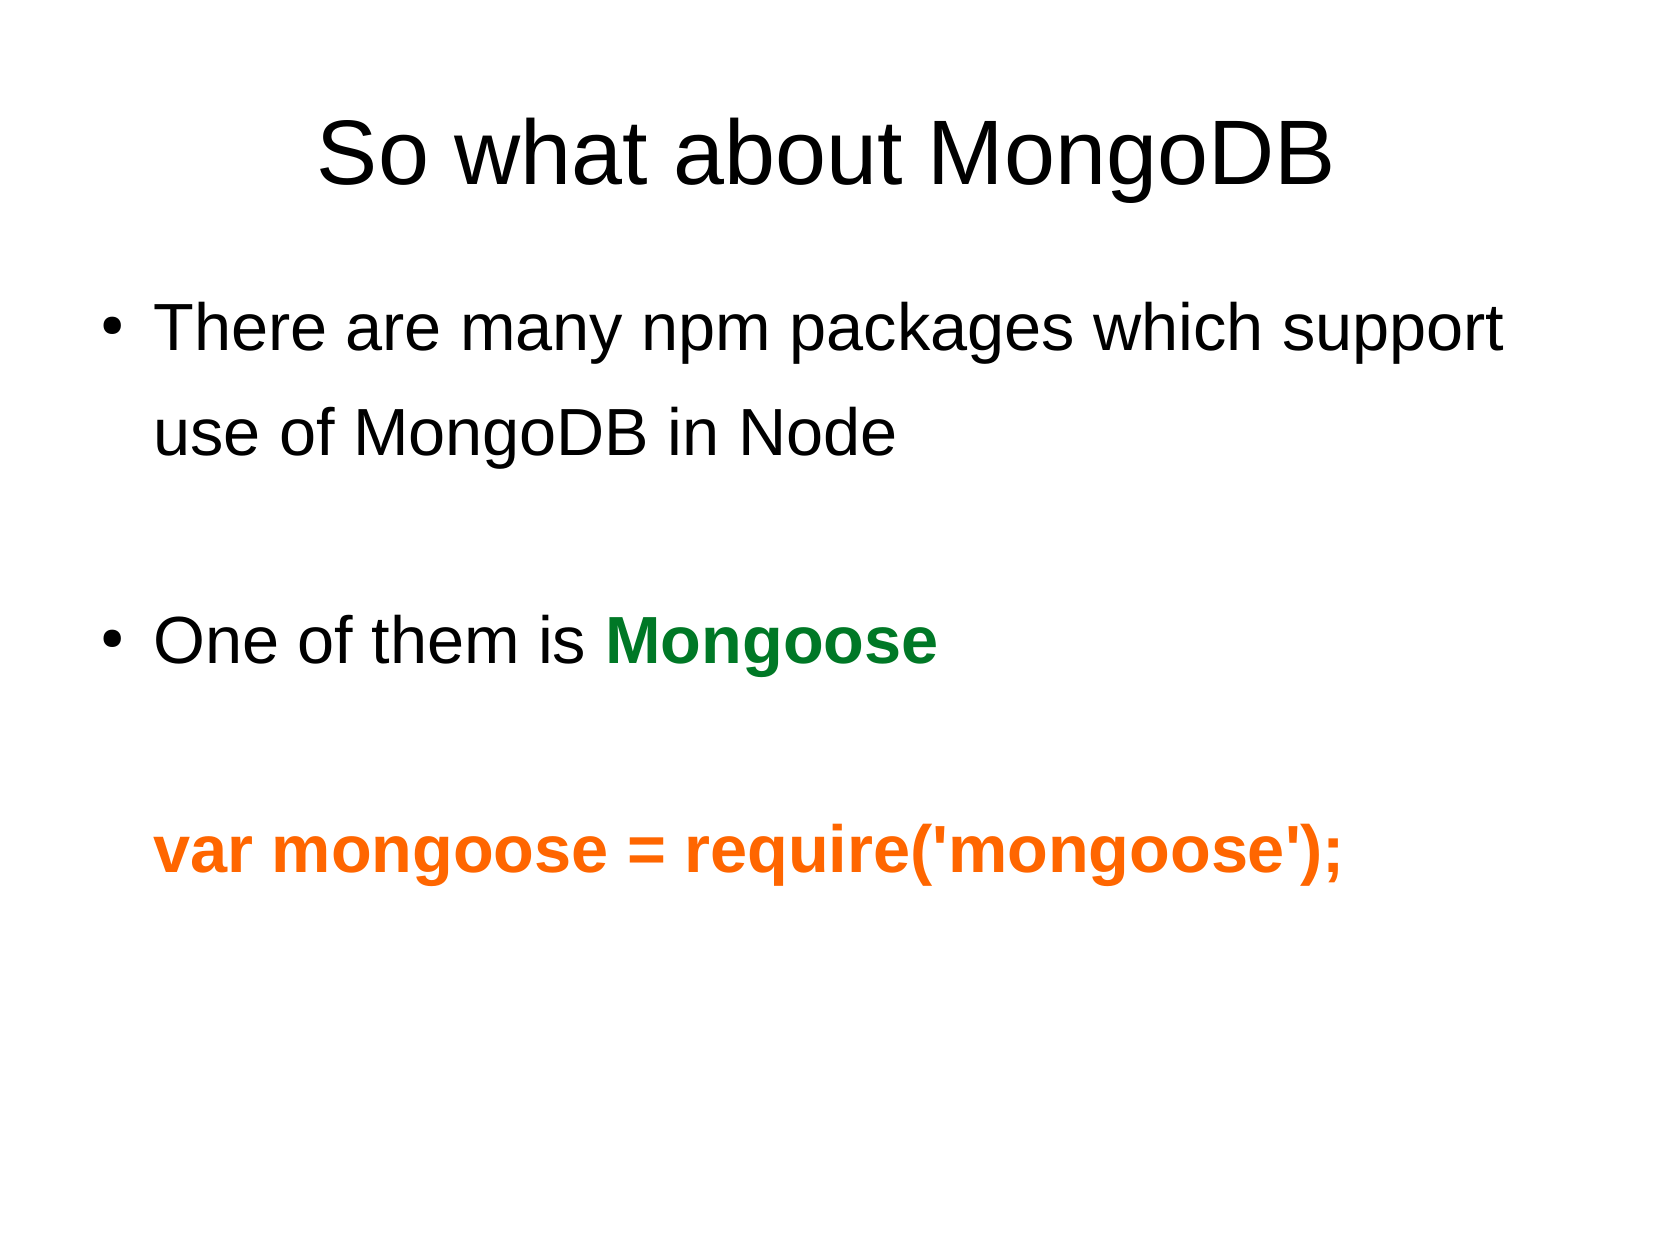

# So what about MongoDB
There are many npm packages which support
use of MongoDB in Node
One of them is Mongoose
var mongoose = require('mongoose');